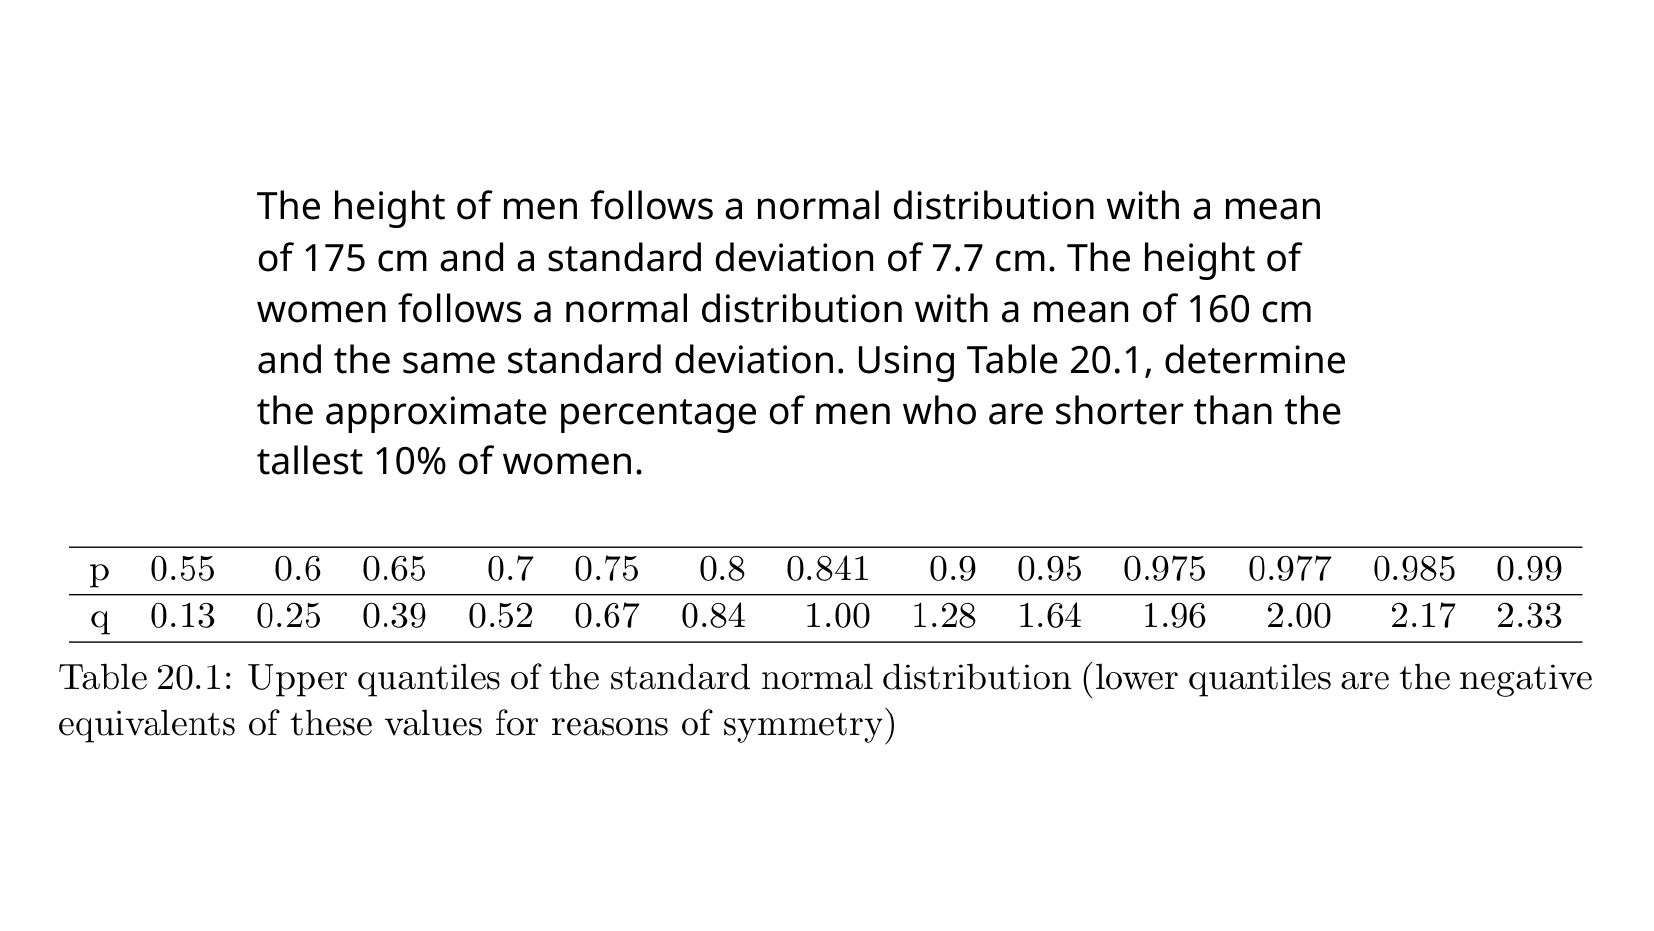

The height of men follows a normal distribution with a mean of 175 cm and a standard deviation of 7.7 cm. The height of women follows a normal distribution with a mean of 160 cm and the same standard deviation. Using Table 20.1, determine the approximate percentage of men who are shorter than the tallest 10% of women.